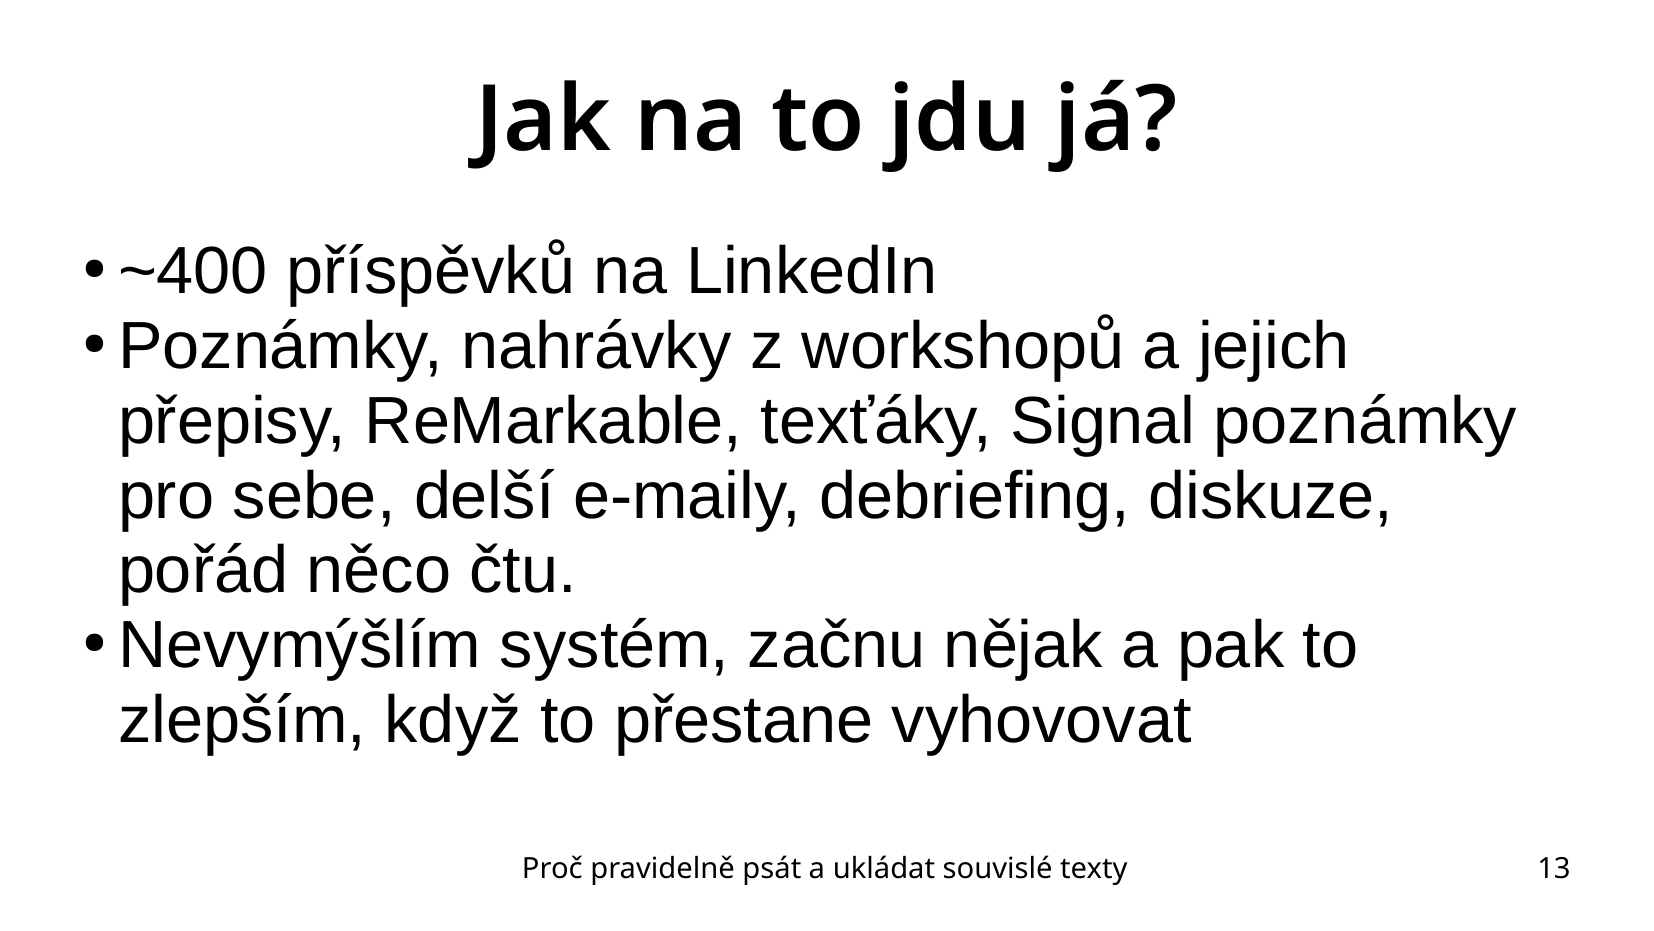

# Jak na to jdu já?
~400 příspěvků na LinkedIn
Poznámky, nahrávky z workshopů a jejich přepisy, ReMarkable, texťáky, Signal poznámky pro sebe, delší e-maily, debriefing, diskuze, pořád něco čtu.
Nevymýšlím systém, začnu nějak a pak to zlepším, když to přestane vyhovovat
Proč pravidelně psát a ukládat souvislé texty
13